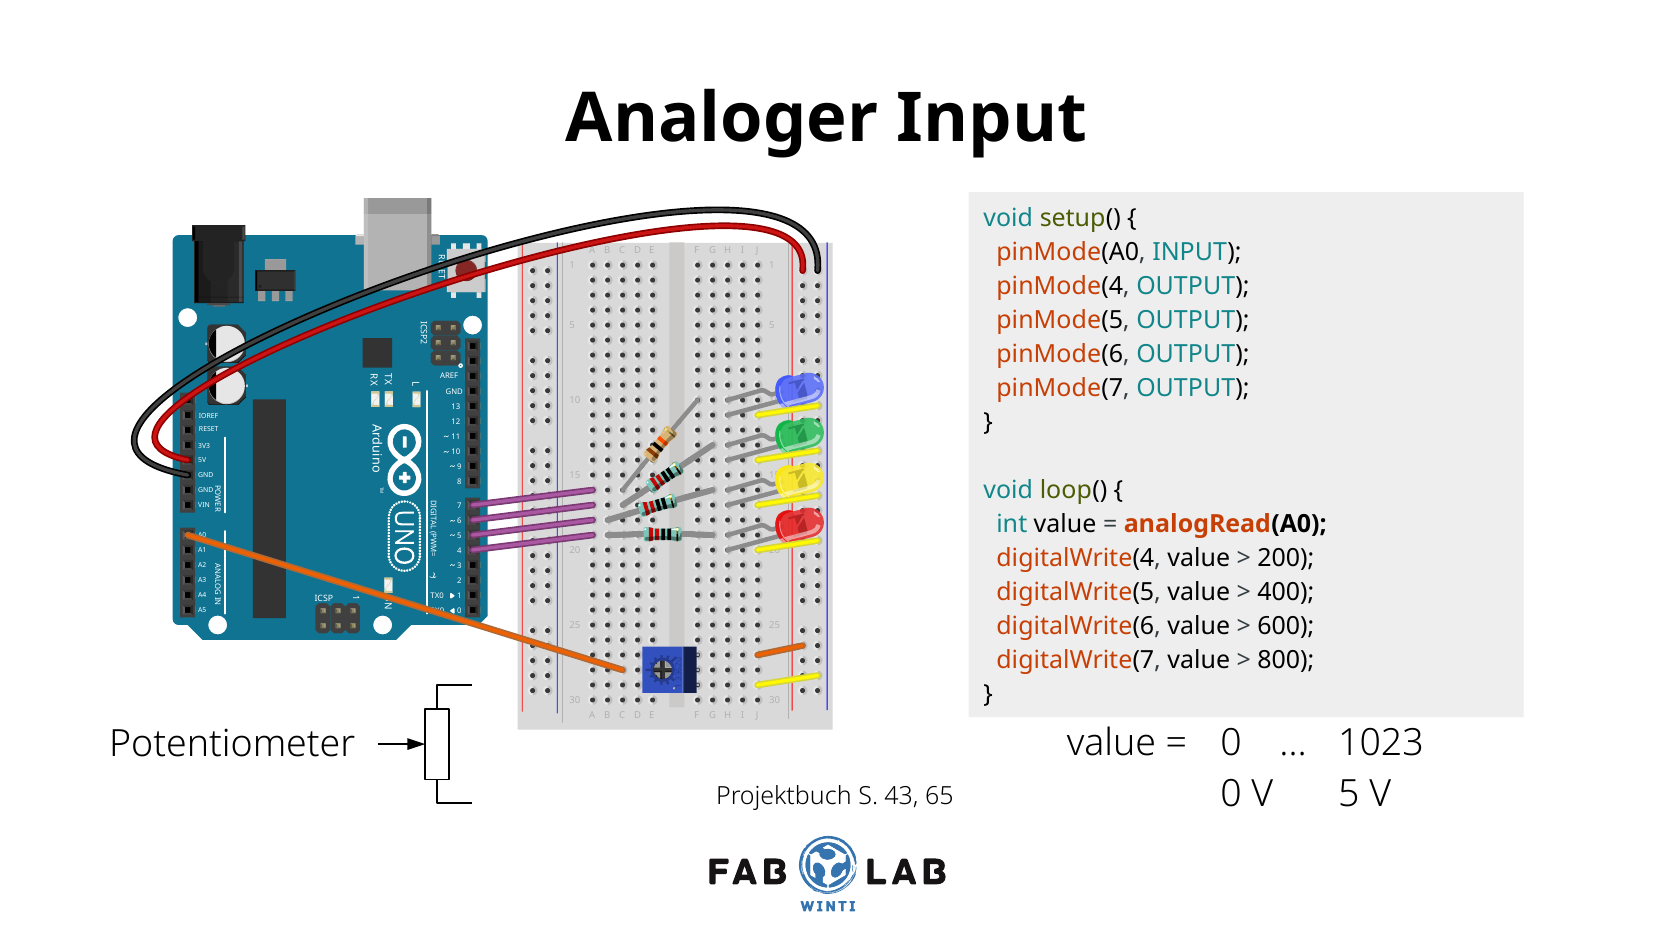

# Analoger Input
void setup() {
  pinMode(A0, INPUT);
  pinMode(4, OUTPUT);
  pinMode(5, OUTPUT);
  pinMode(6, OUTPUT);
  pinMode(7, OUTPUT);
}
void loop() {
  int value = analogRead(A0);
  digitalWrite(4, value > 200);
  digitalWrite(5, value > 400);
  digitalWrite(6, value > 600);
  digitalWrite(7, value > 800);
}
value =	0	…	1023
	0 V		5 V
Potentiometer
Projektbuch S. 43, 65